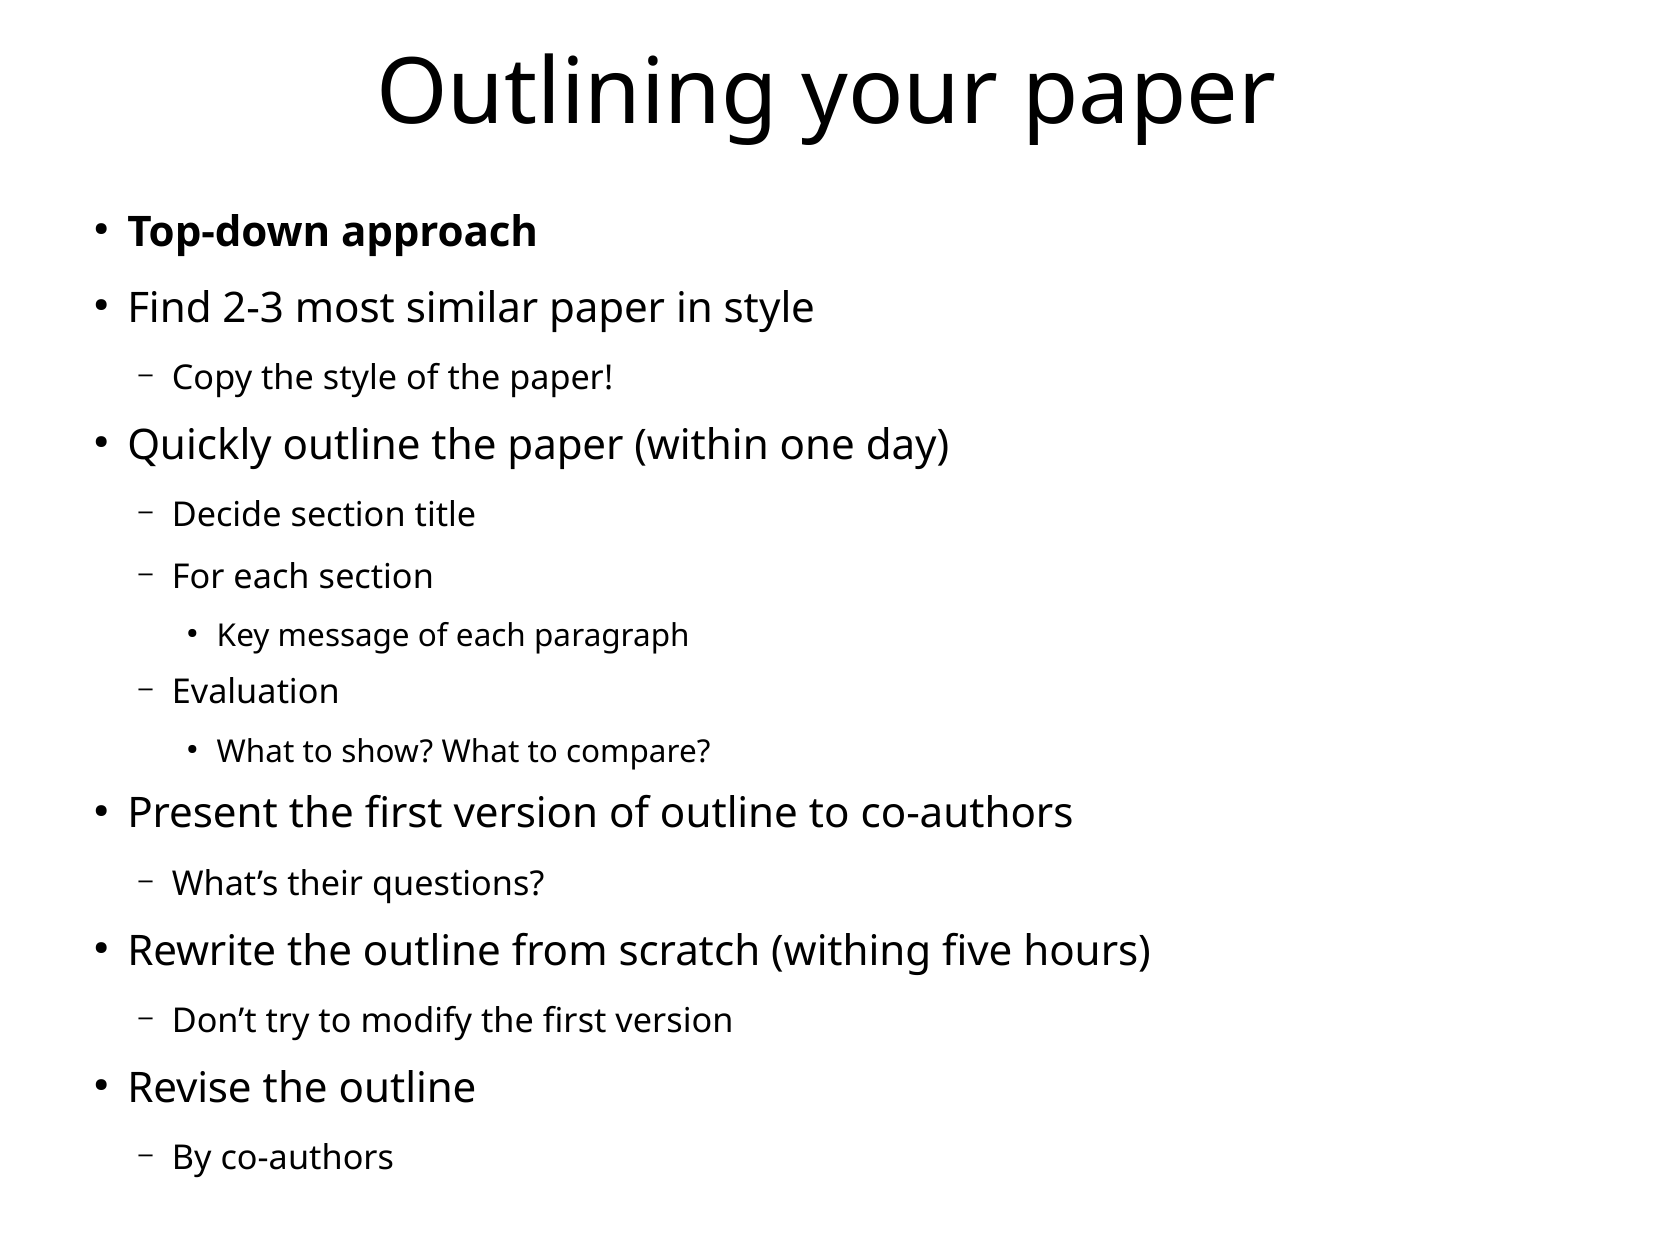

# Outlining your paper
Top-down approach
Find 2-3 most similar paper in style
Copy the style of the paper!
Quickly outline the paper (within one day)
Decide section title
For each section
Key message of each paragraph
Evaluation
What to show? What to compare?
Present the first version of outline to co-authors
What’s their questions?
Rewrite the outline from scratch (withing five hours)
Don’t try to modify the first version
Revise the outline
By co-authors